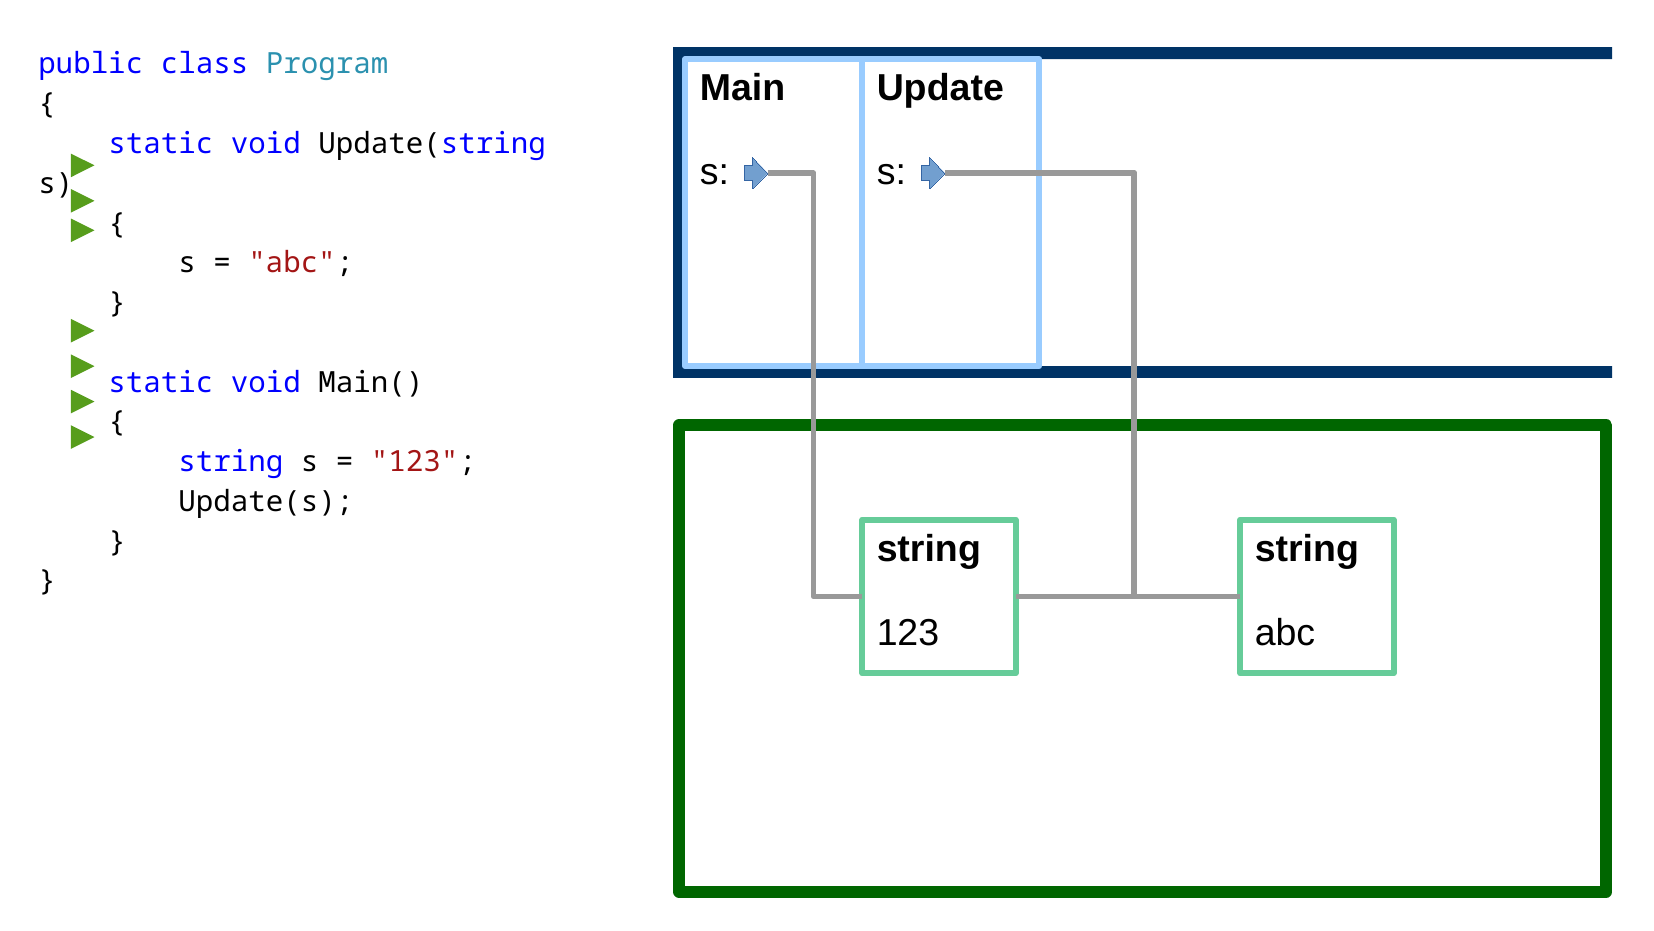

public class Program
{
 static void Update(string s)
 {
 s = "abc";
 }
 static void Main()
 {
 string s = "123";
 Update(s);
 }
}
Main
s:
Update
s:
string
123
string
abc